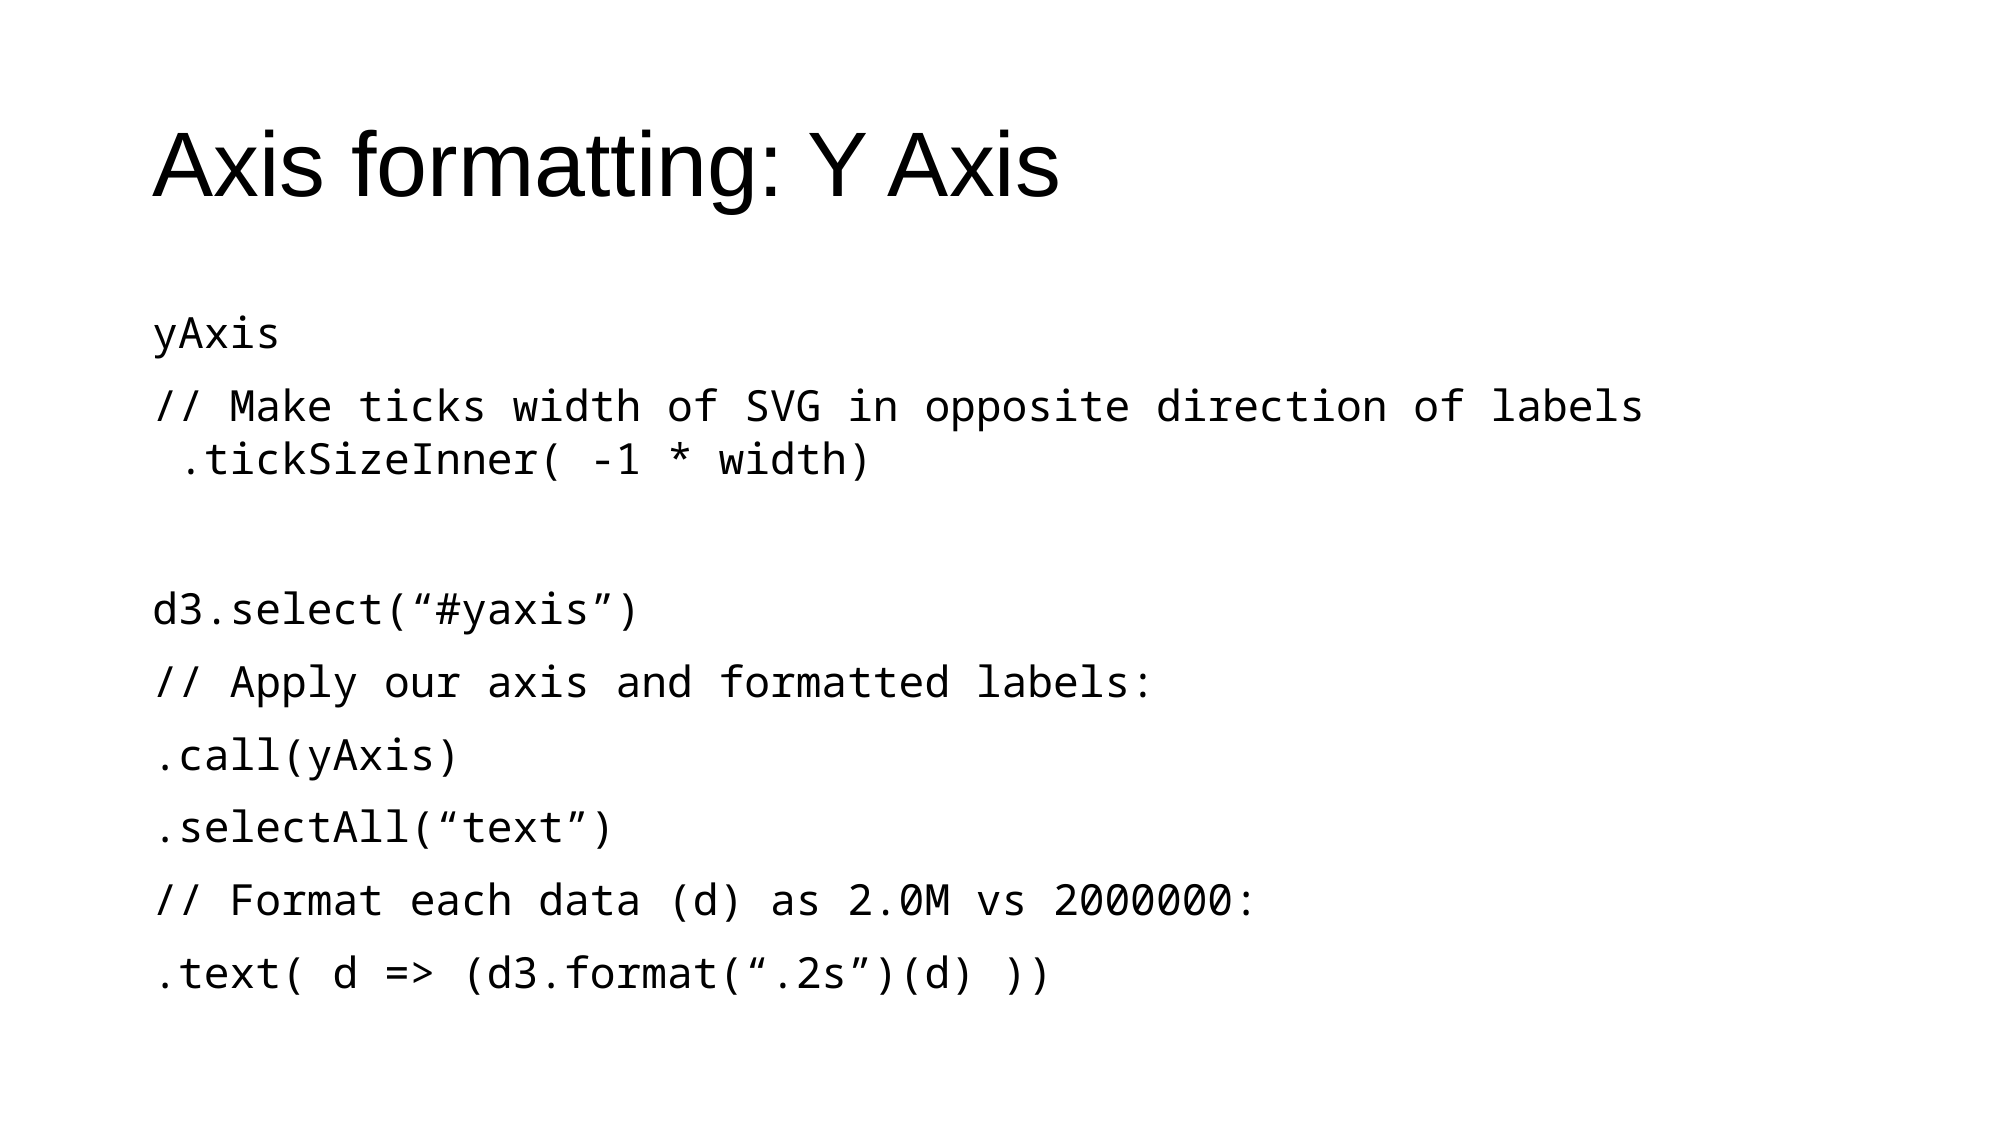

# Axis formatting: Y Axis
yAxis
// Make ticks width of SVG in opposite direction of labels
 .tickSizeInner( -1 * width)
d3.select(“#yaxis”)
// Apply our axis and formatted labels:
.call(yAxis)
.selectAll(“text”)
// Format each data (d) as 2.0M vs 2000000:
.text( d => (d3.format(“.2s”)(d) ))